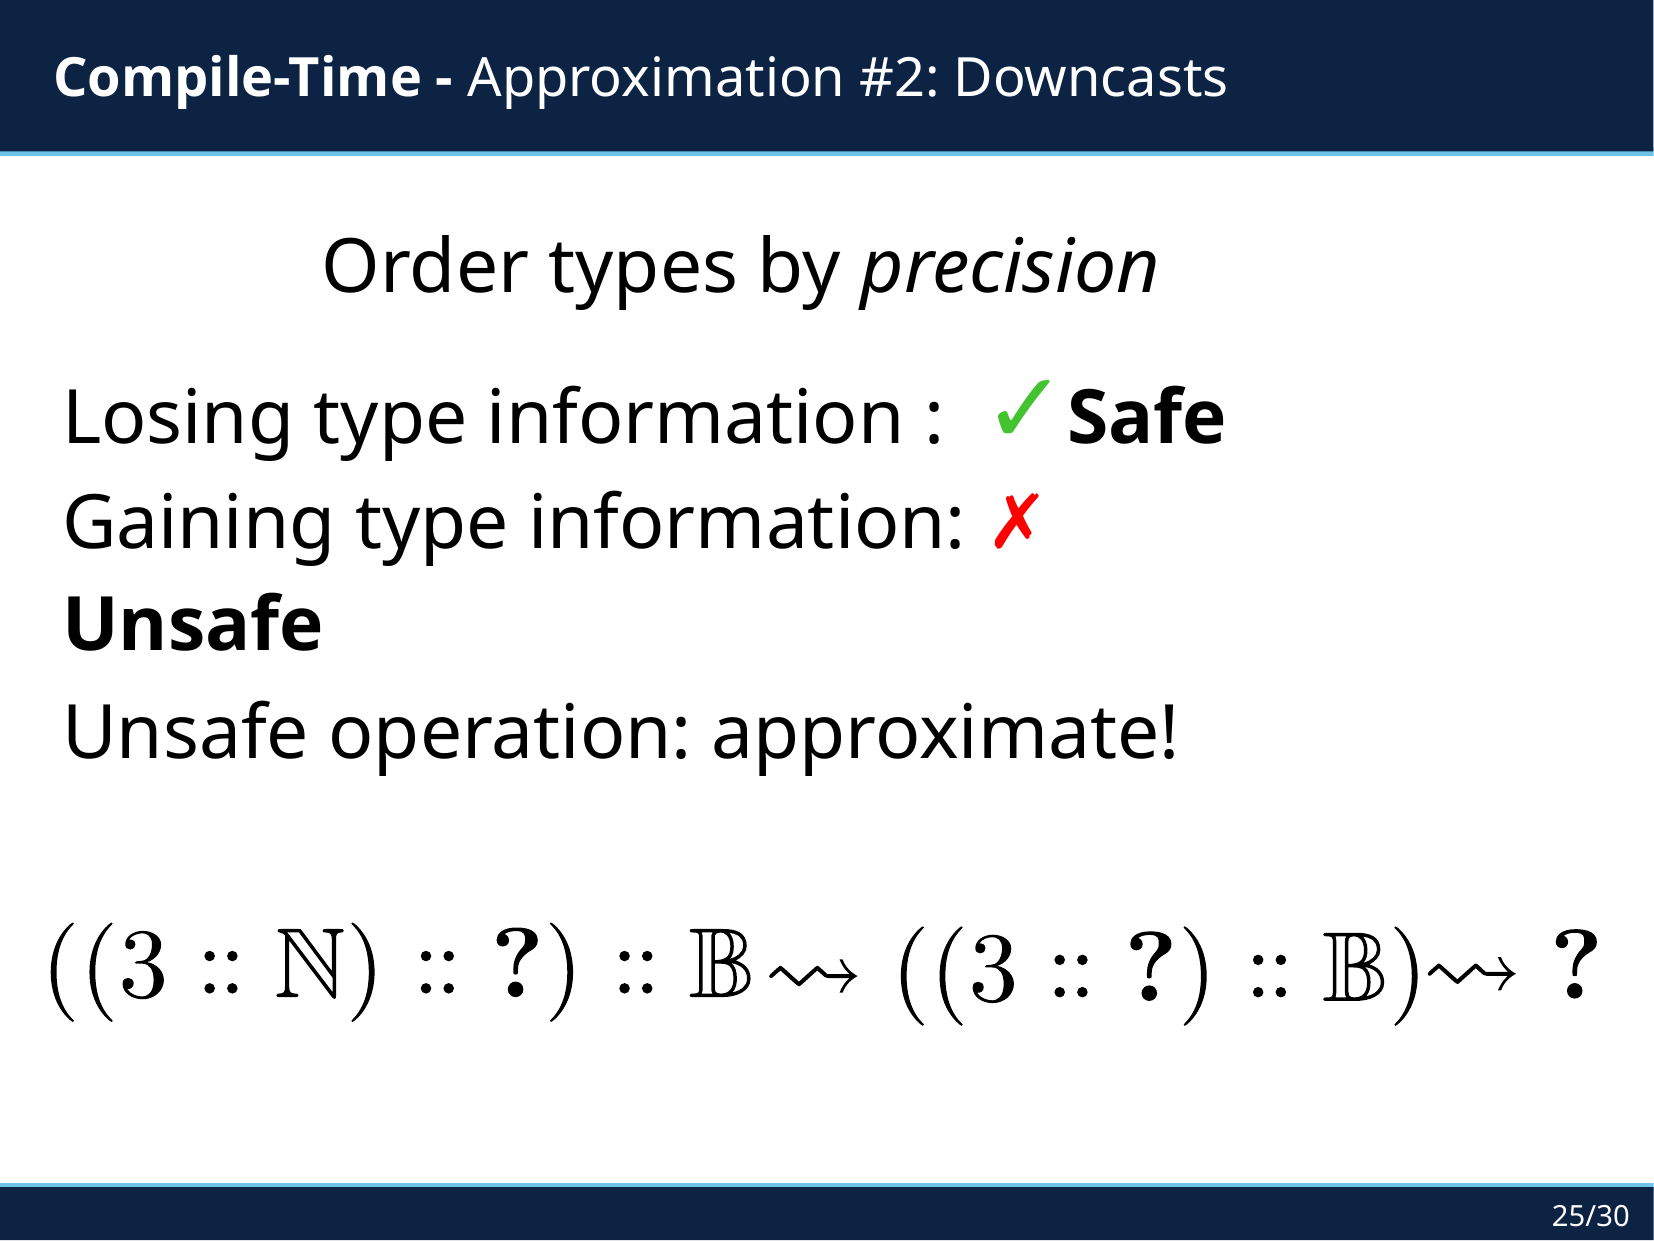

# Compile-Time - Approximation #2: Downcasts
Order types by precision
Losing type information : ✓Safe
Gaining type information: ✗ Unsafe
Unsafe operation: approximate!
25